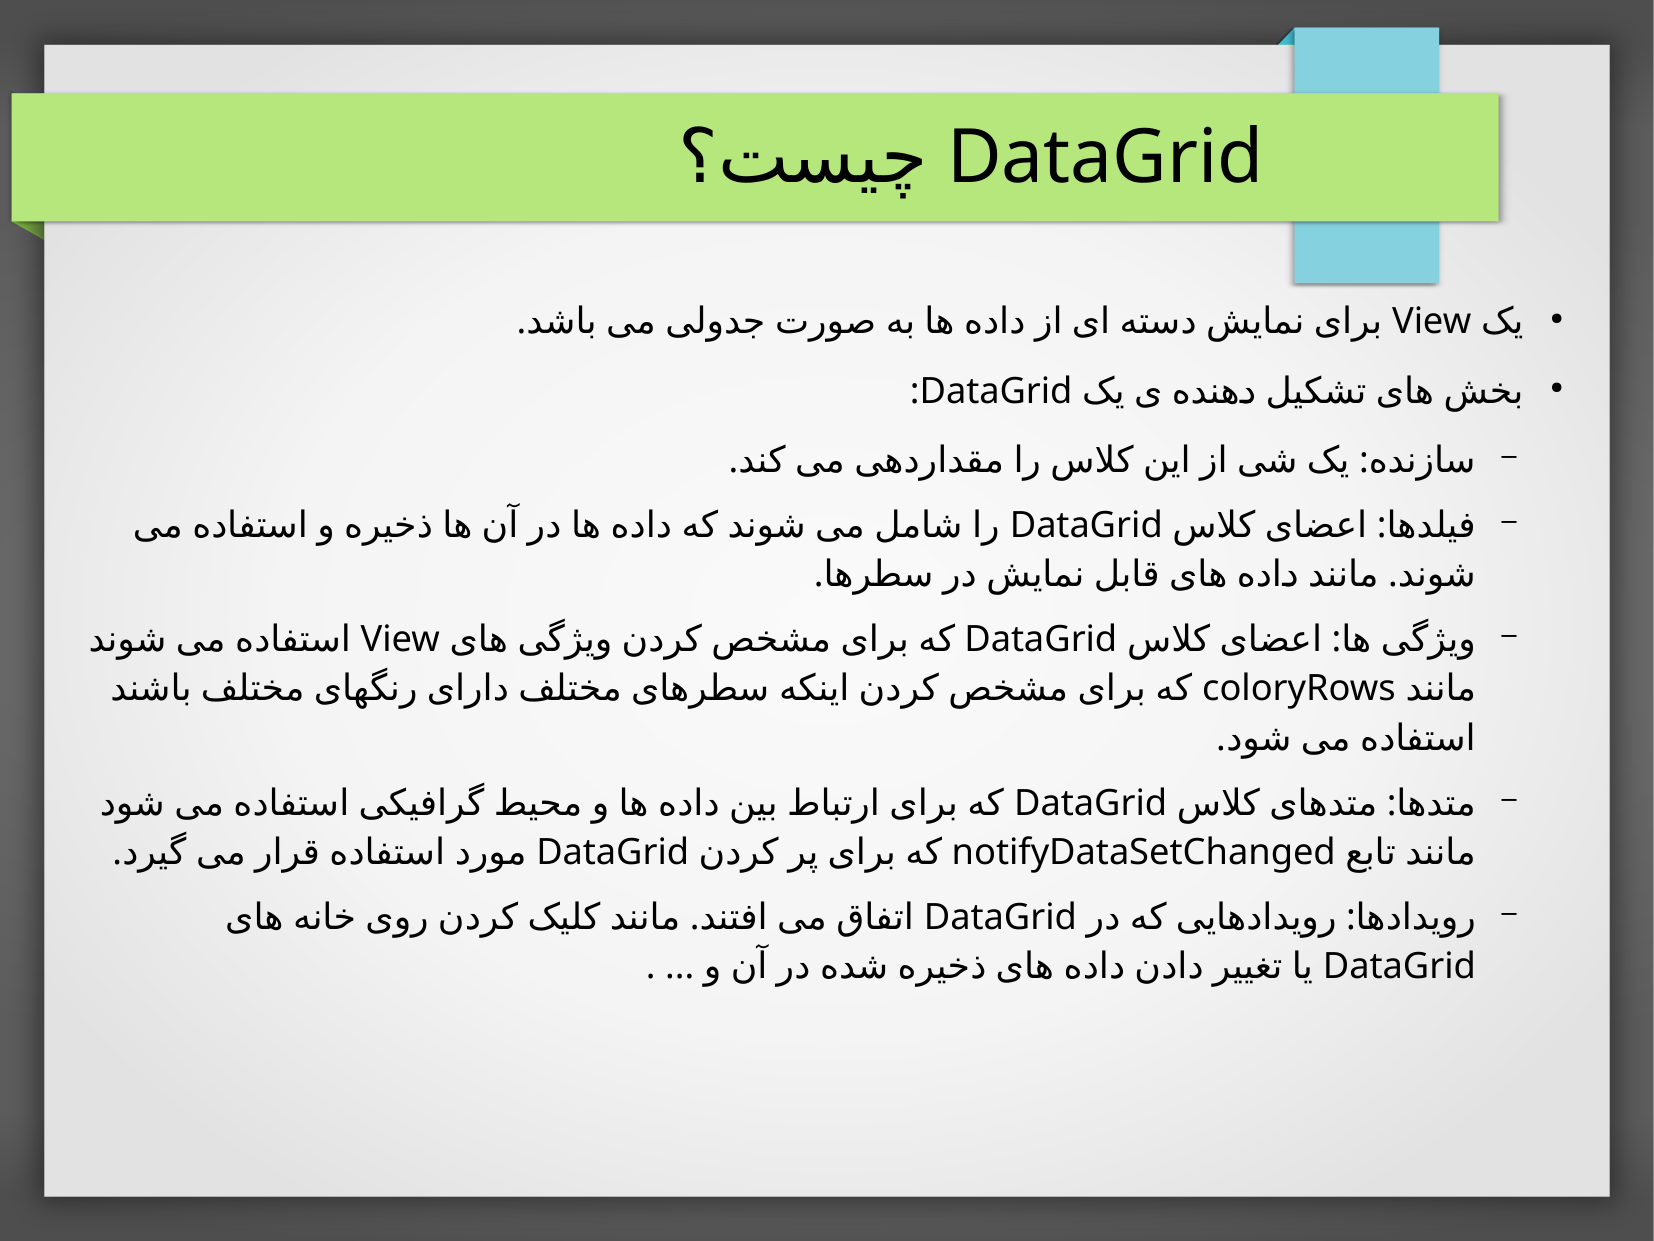

# DataGrid چیست؟
یک View برای نمایش دسته ای از داده ها به صورت جدولی می باشد.
بخش های تشکیل دهنده ی یک DataGrid:
سازنده: یک شی از این کلاس را مقداردهی می کند.
فیلدها: اعضای کلاس DataGrid را شامل می شوند که داده ها در آن ها ذخیره و استفاده می شوند. مانند داده های قابل نمایش در سطرها.
ویژگی ها: اعضای کلاس DataGrid که برای مشخص کردن ویژگی های View استفاده می شوند مانند coloryRows که برای مشخص کردن اینکه سطرهای مختلف دارای رنگهای مختلف باشند استفاده می شود.
متدها: متدهای کلاس DataGrid که برای ارتباط بین داده ها و محیط گرافیکی استفاده می شود مانند تابع notifyDataSetChanged که برای پر کردن DataGrid مورد استفاده قرار می گیرد.
رویدادها: رویدادهایی که در DataGrid اتفاق می افتند. مانند کلیک کردن روی خانه های DataGrid یا تغییر دادن داده های ذخیره شده در آن و ... .